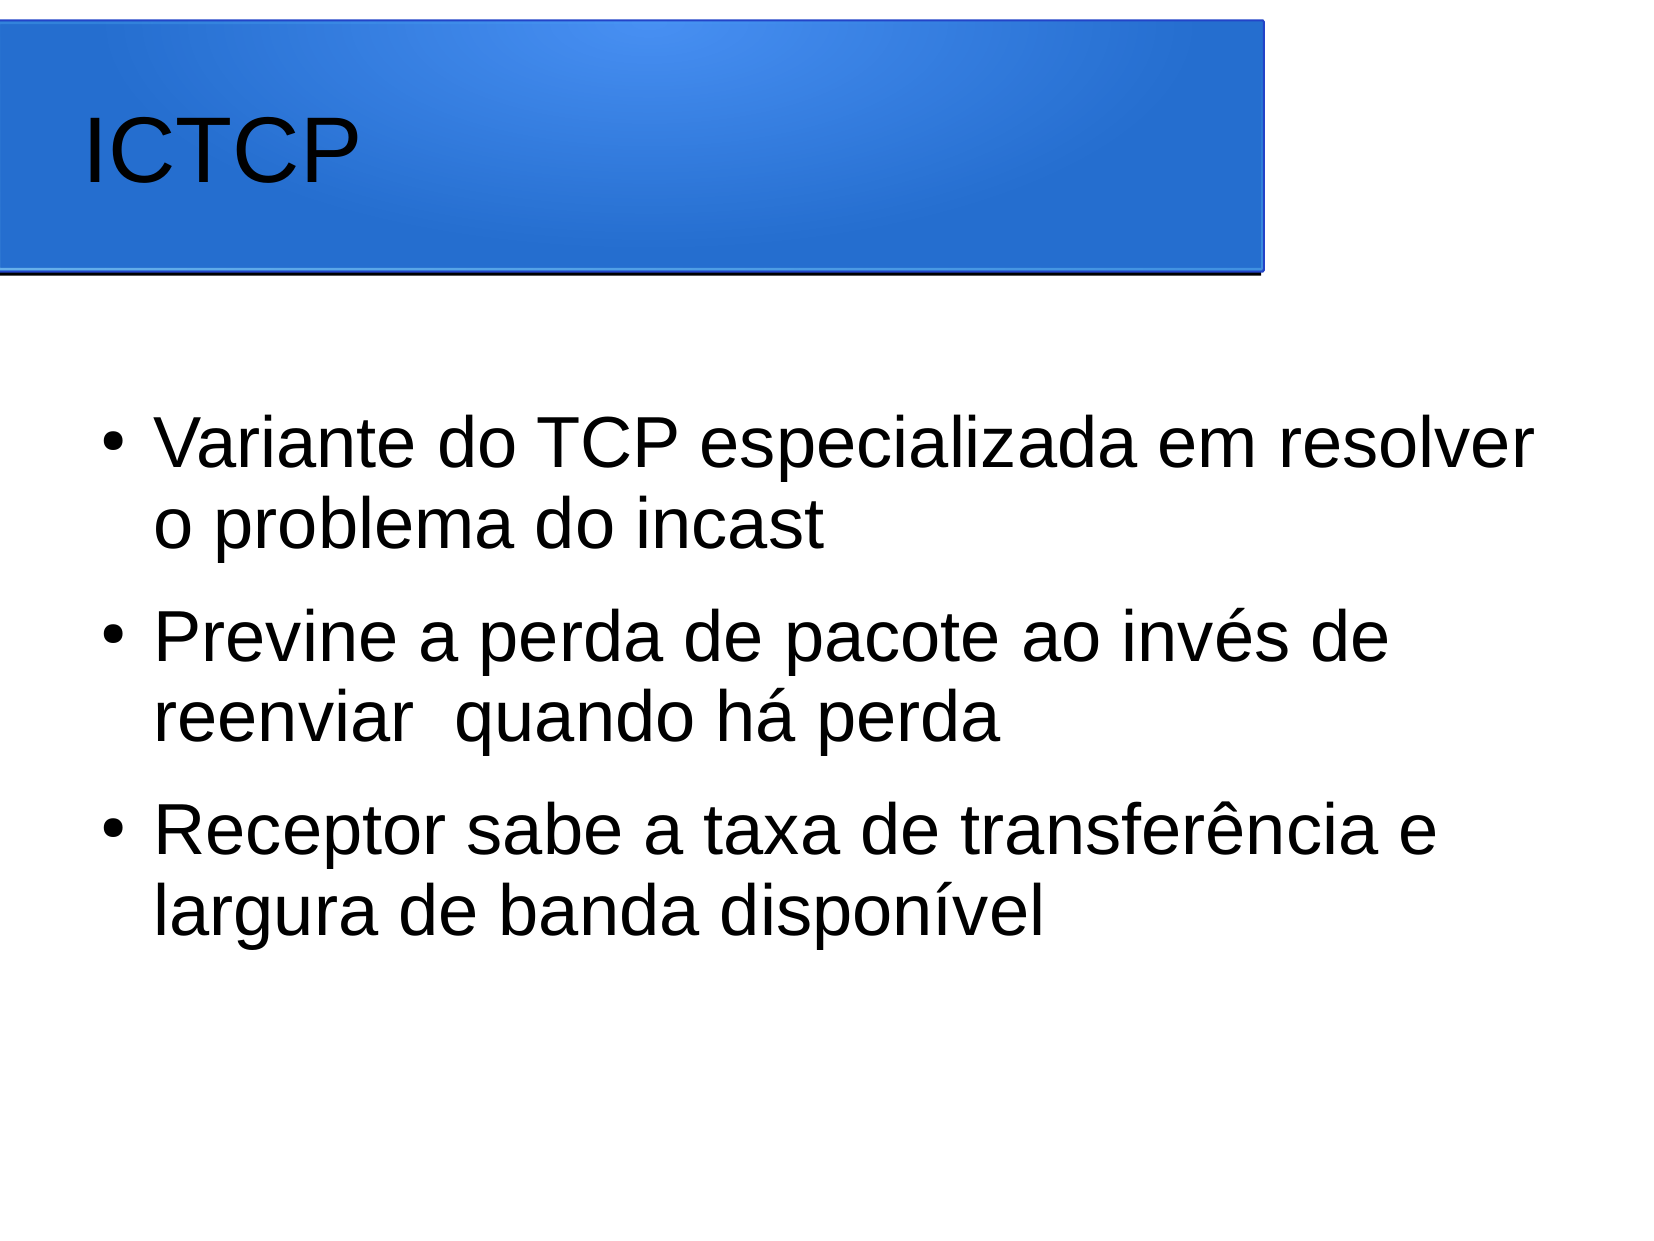

# ICTCP
Variante do TCP especializada em resolver o problema do incast
Previne a perda de pacote ao invés de reenviar quando há perda
Receptor sabe a taxa de transferência e largura de banda disponível